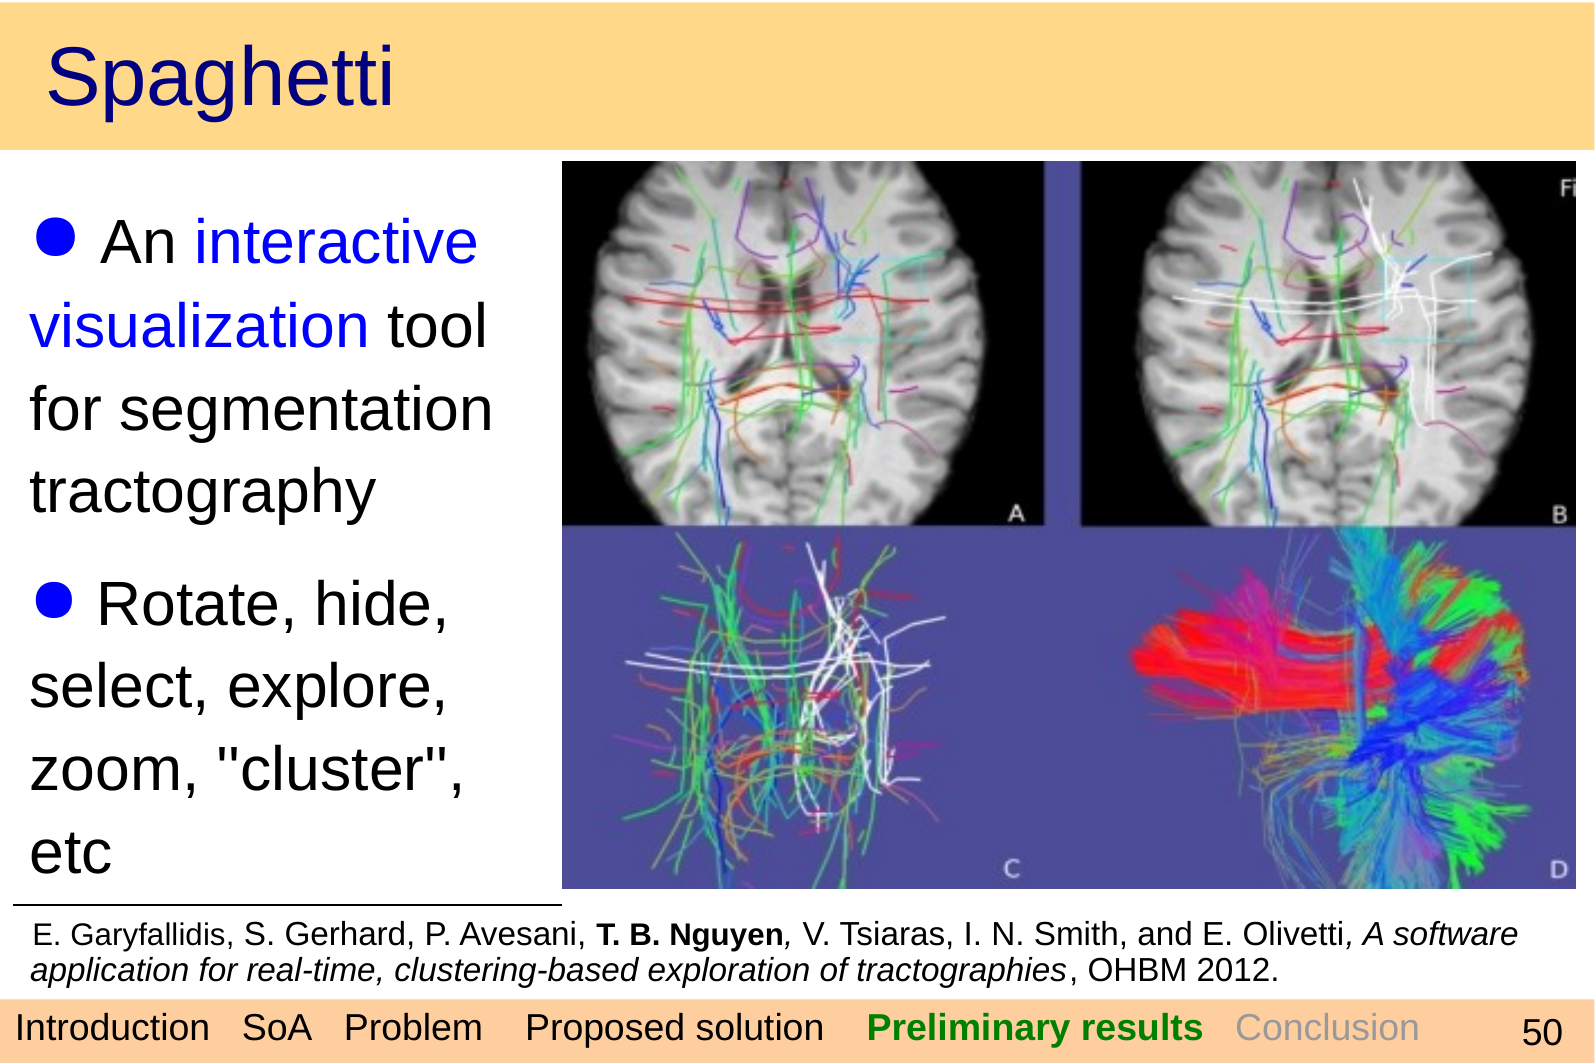

# Spaghetti
 An interactive visualization tool for segmentation tractography
 Rotate, hide, select, explore, zoom, ''cluster'', etc
E. Garyfallidis, S. Gerhard, P. Avesani, T. B. Nguyen, V. Tsiaras, I. N. Smith, and E. Olivetti, A software
 application for real-time, clustering-based exploration of tractographies, OHBM 2012.
Introduction SoA Problem Proposed solution Preliminary results Conclusion